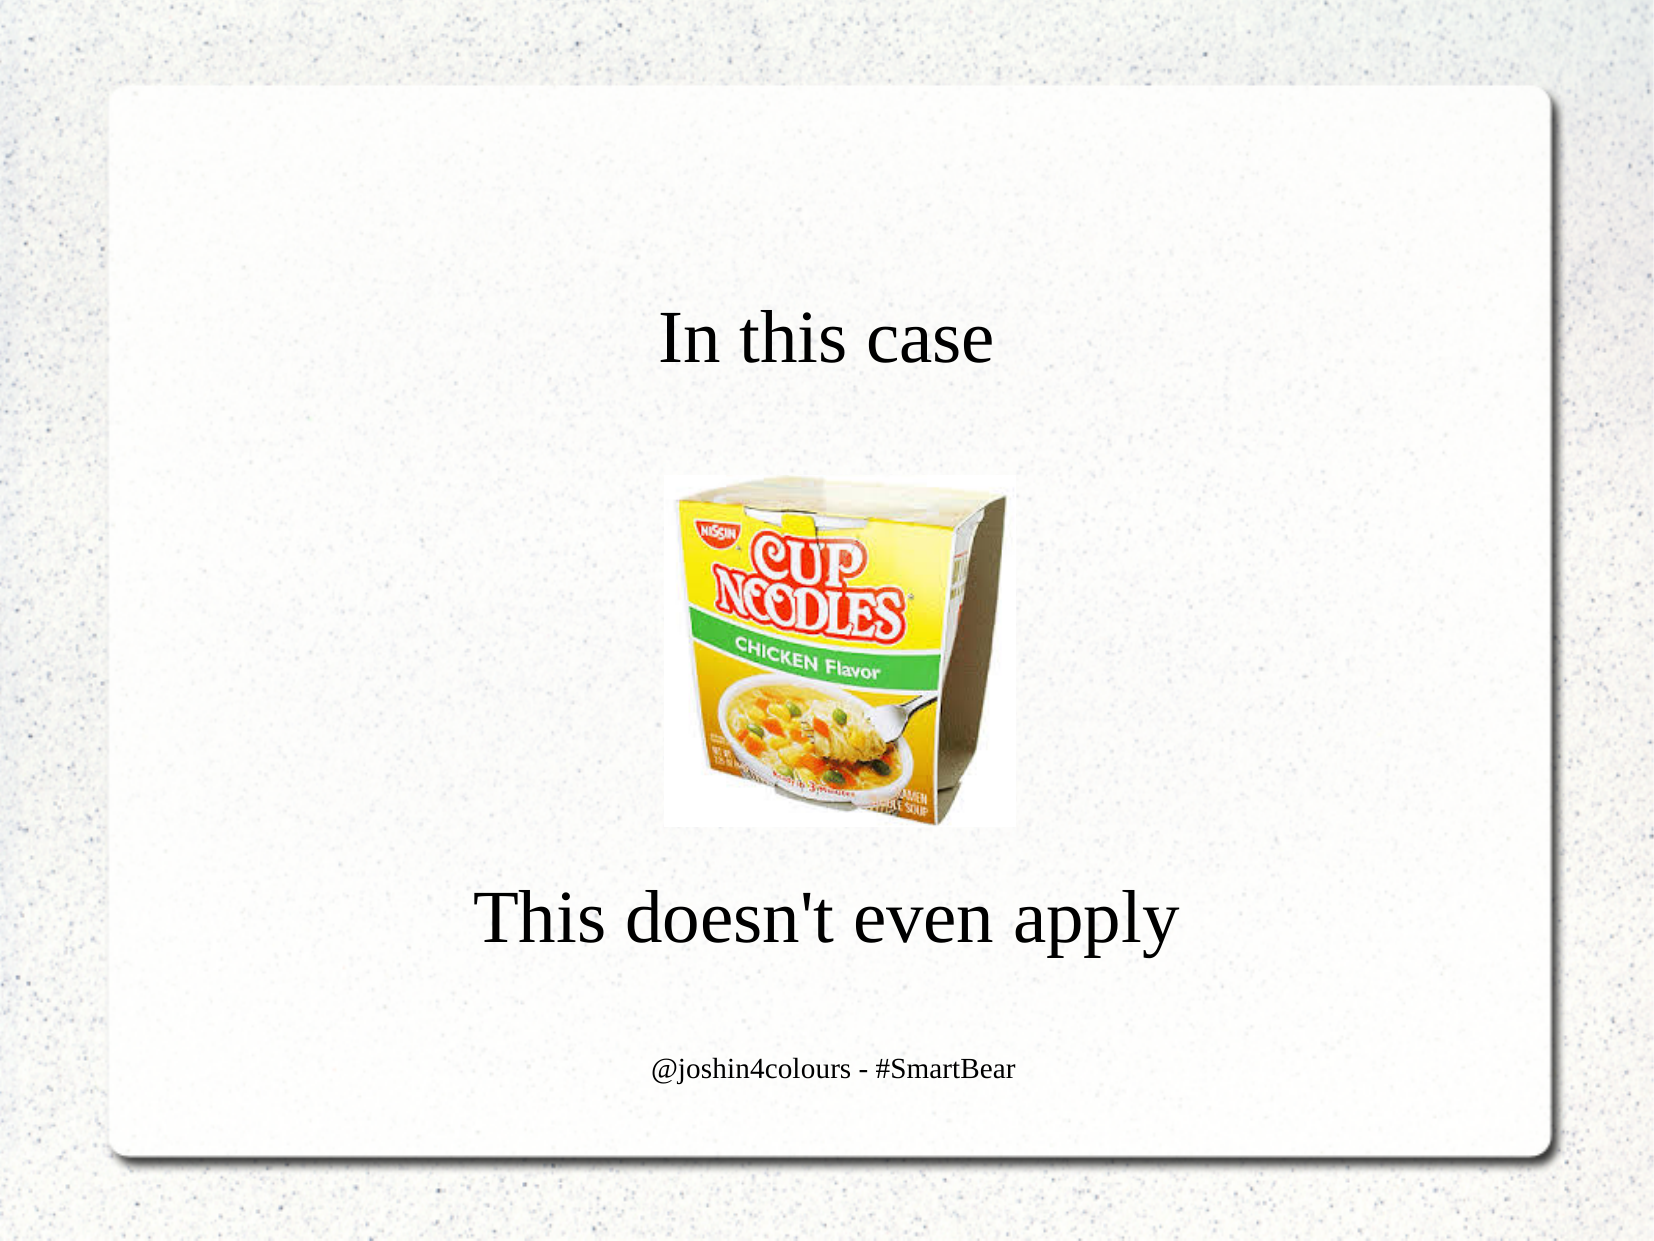

# In this case
This doesn't even apply
@joshin4colours - #SmartBear